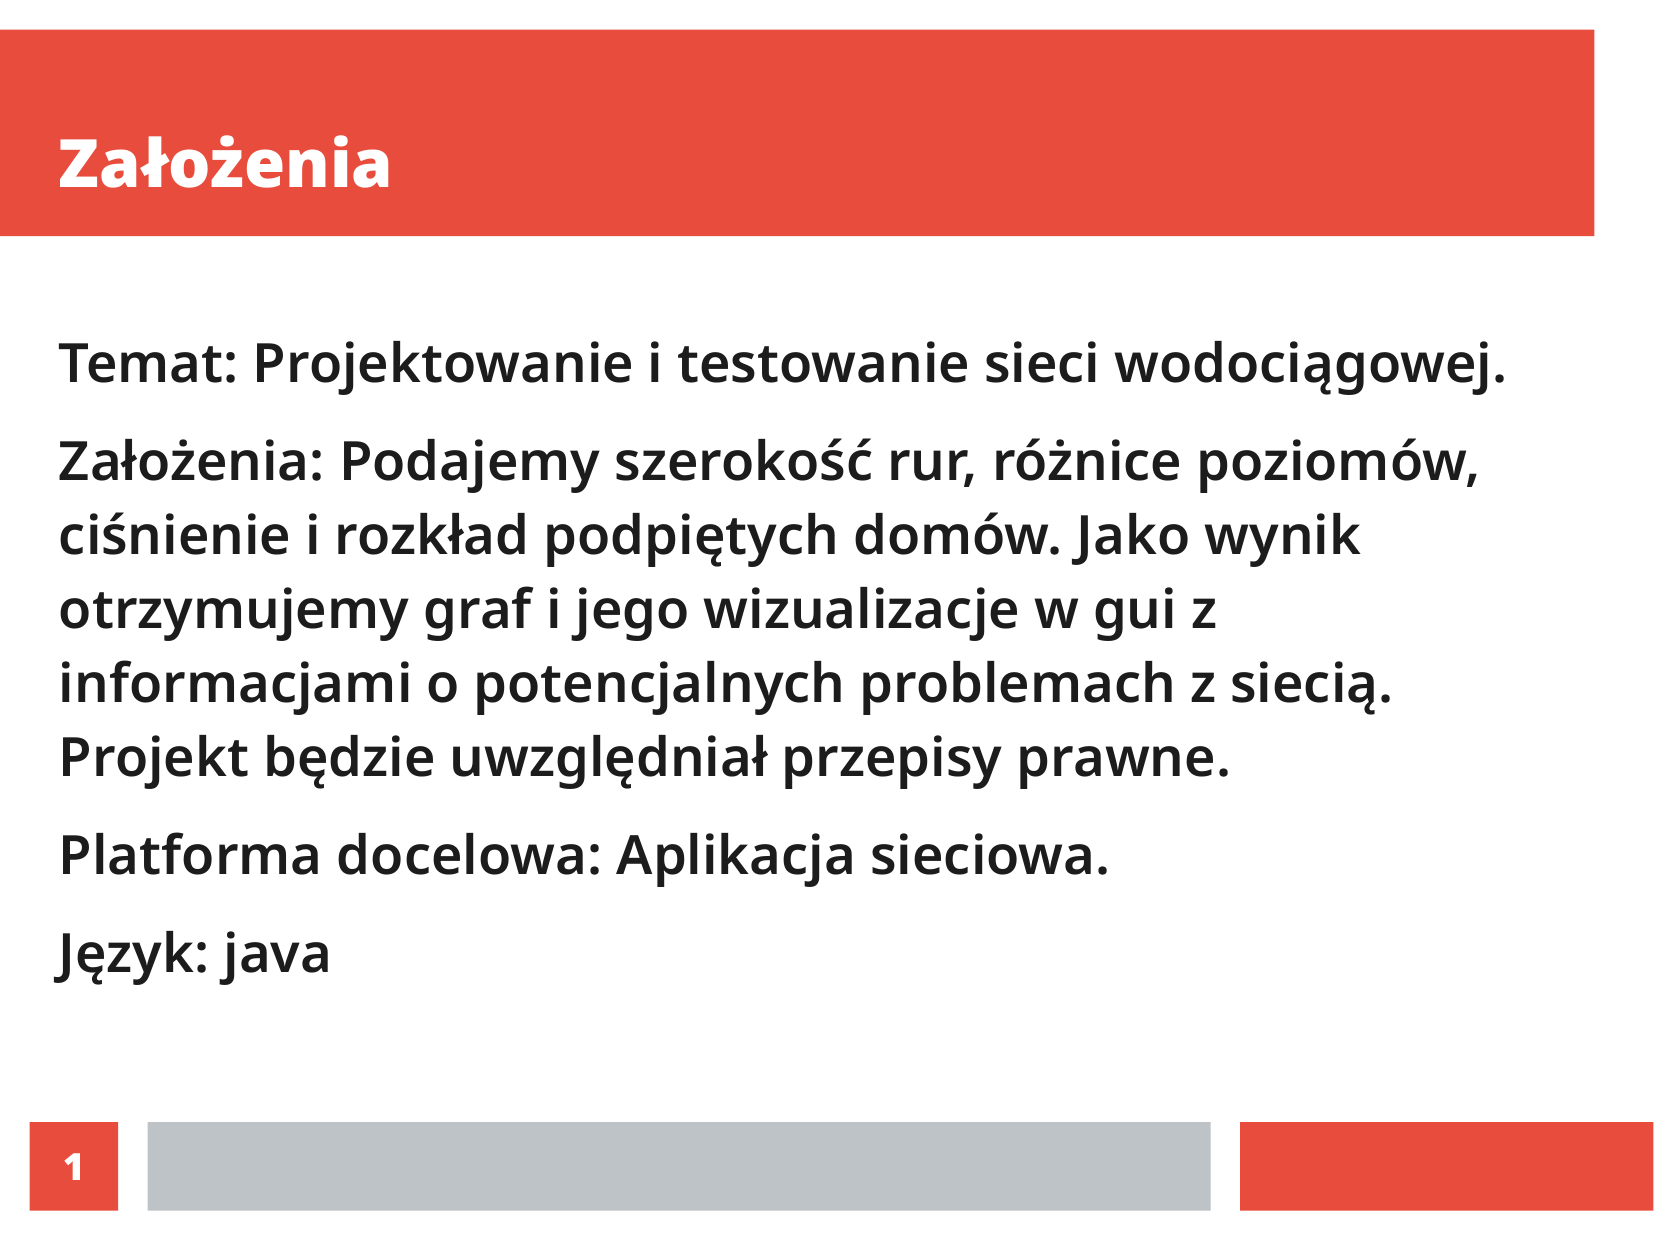

# Założenia
Temat: Projektowanie i testowanie sieci wodociągowej.
Założenia: Podajemy szerokość rur, różnice poziomów, ciśnienie i rozkład podpiętych domów. Jako wynik otrzymujemy graf i jego wizualizacje w gui z informacjami o potencjalnych problemach z siecią. Projekt będzie uwzględniał przepisy prawne.
Platforma docelowa: Aplikacja sieciowa.
Język: java
1